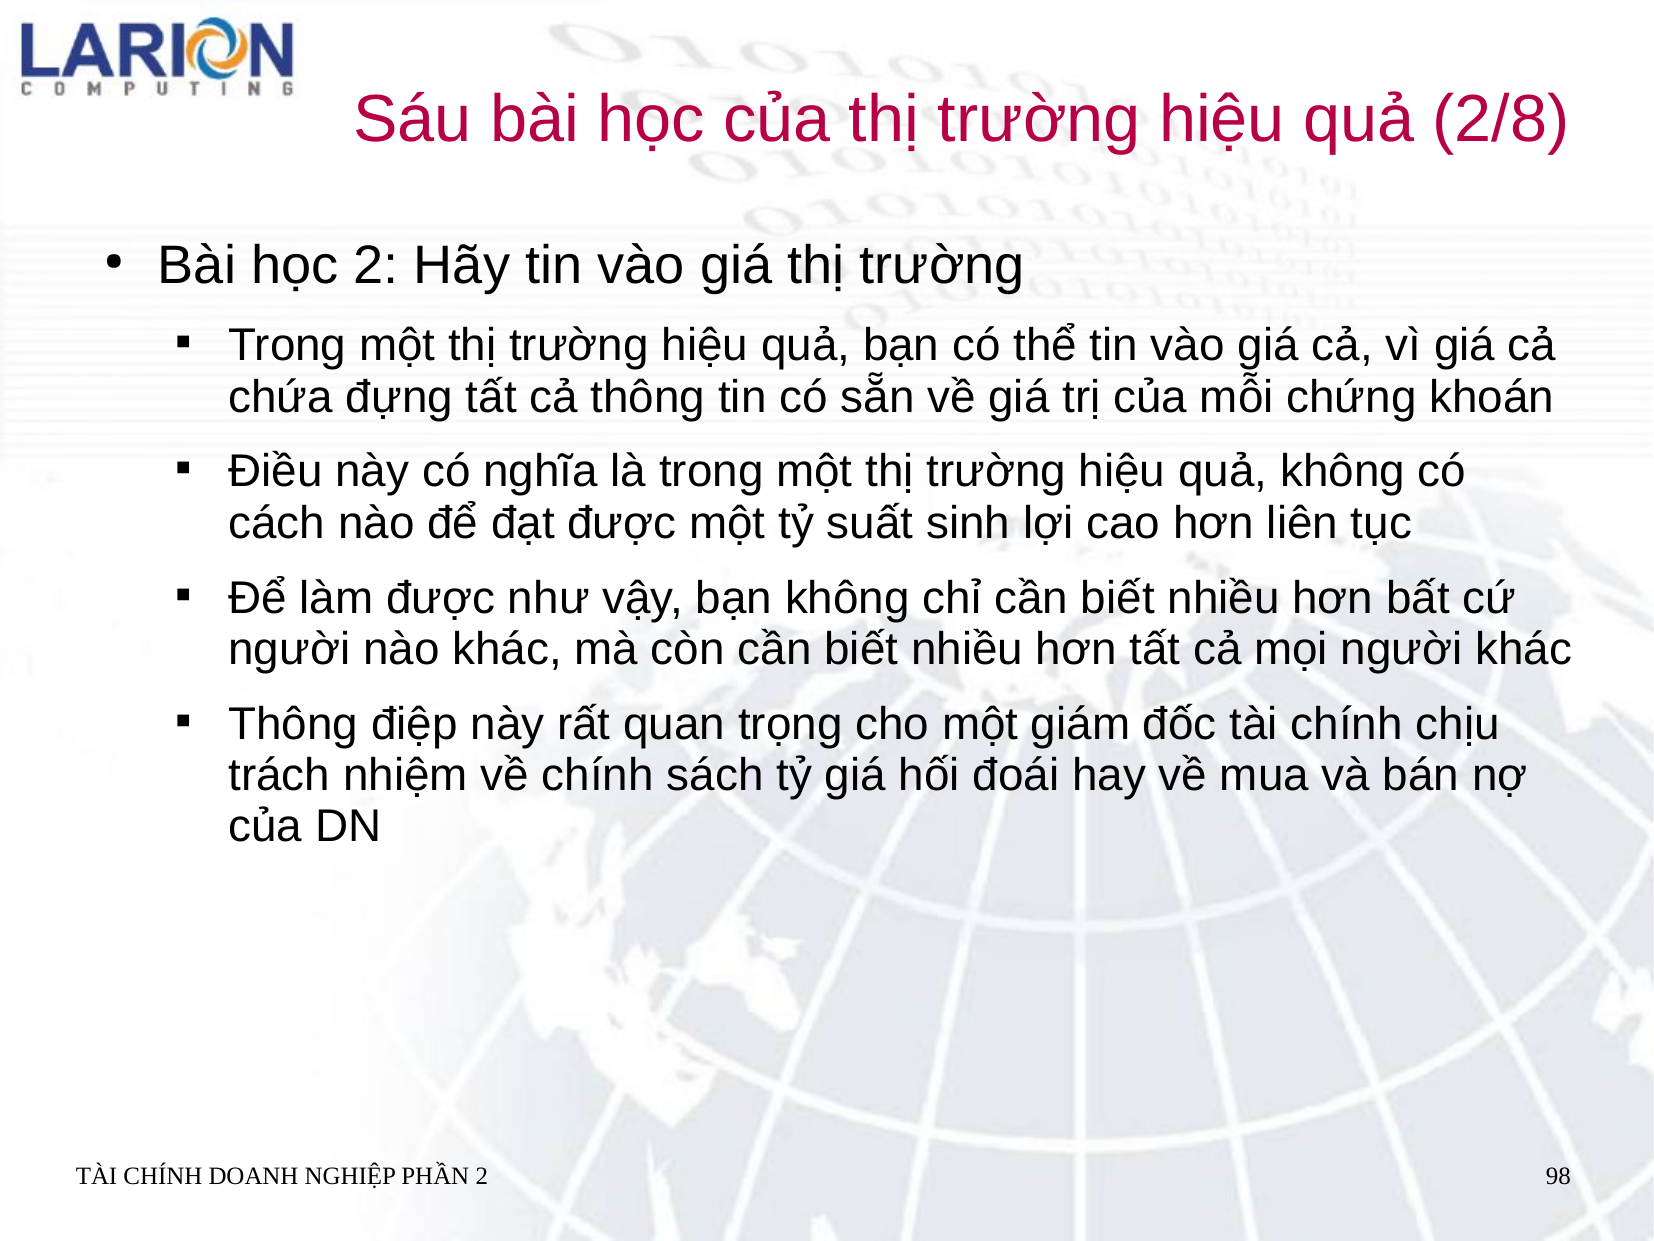

# Sáu bài học của thị trường hiệu quả (2/8)
Bài học 2: Hãy tin vào giá thị trường
Trong một thị trường hiệu quả, bạn có thể tin vào giá cả, vì giá cả chứa đựng tất cả thông tin có sẵn về giá trị của mỗi chứng khoán
Điều này có nghĩa là trong một thị trường hiệu quả, không có cách nào để đạt được một tỷ suất sinh lợi cao hơn liên tục
Để làm được như vậy, bạn không chỉ cần biết nhiều hơn bất cứ người nào khác, mà còn cần biết nhiều hơn tất cả mọi người khác
Thông điệp này rất quan trọng cho một giám đốc tài chính chịu trách nhiệm về chính sách tỷ giá hối đoái hay về mua và bán nợ của DN
TÀI CHÍNH DOANH NGHIỆP PHẦN 2
98